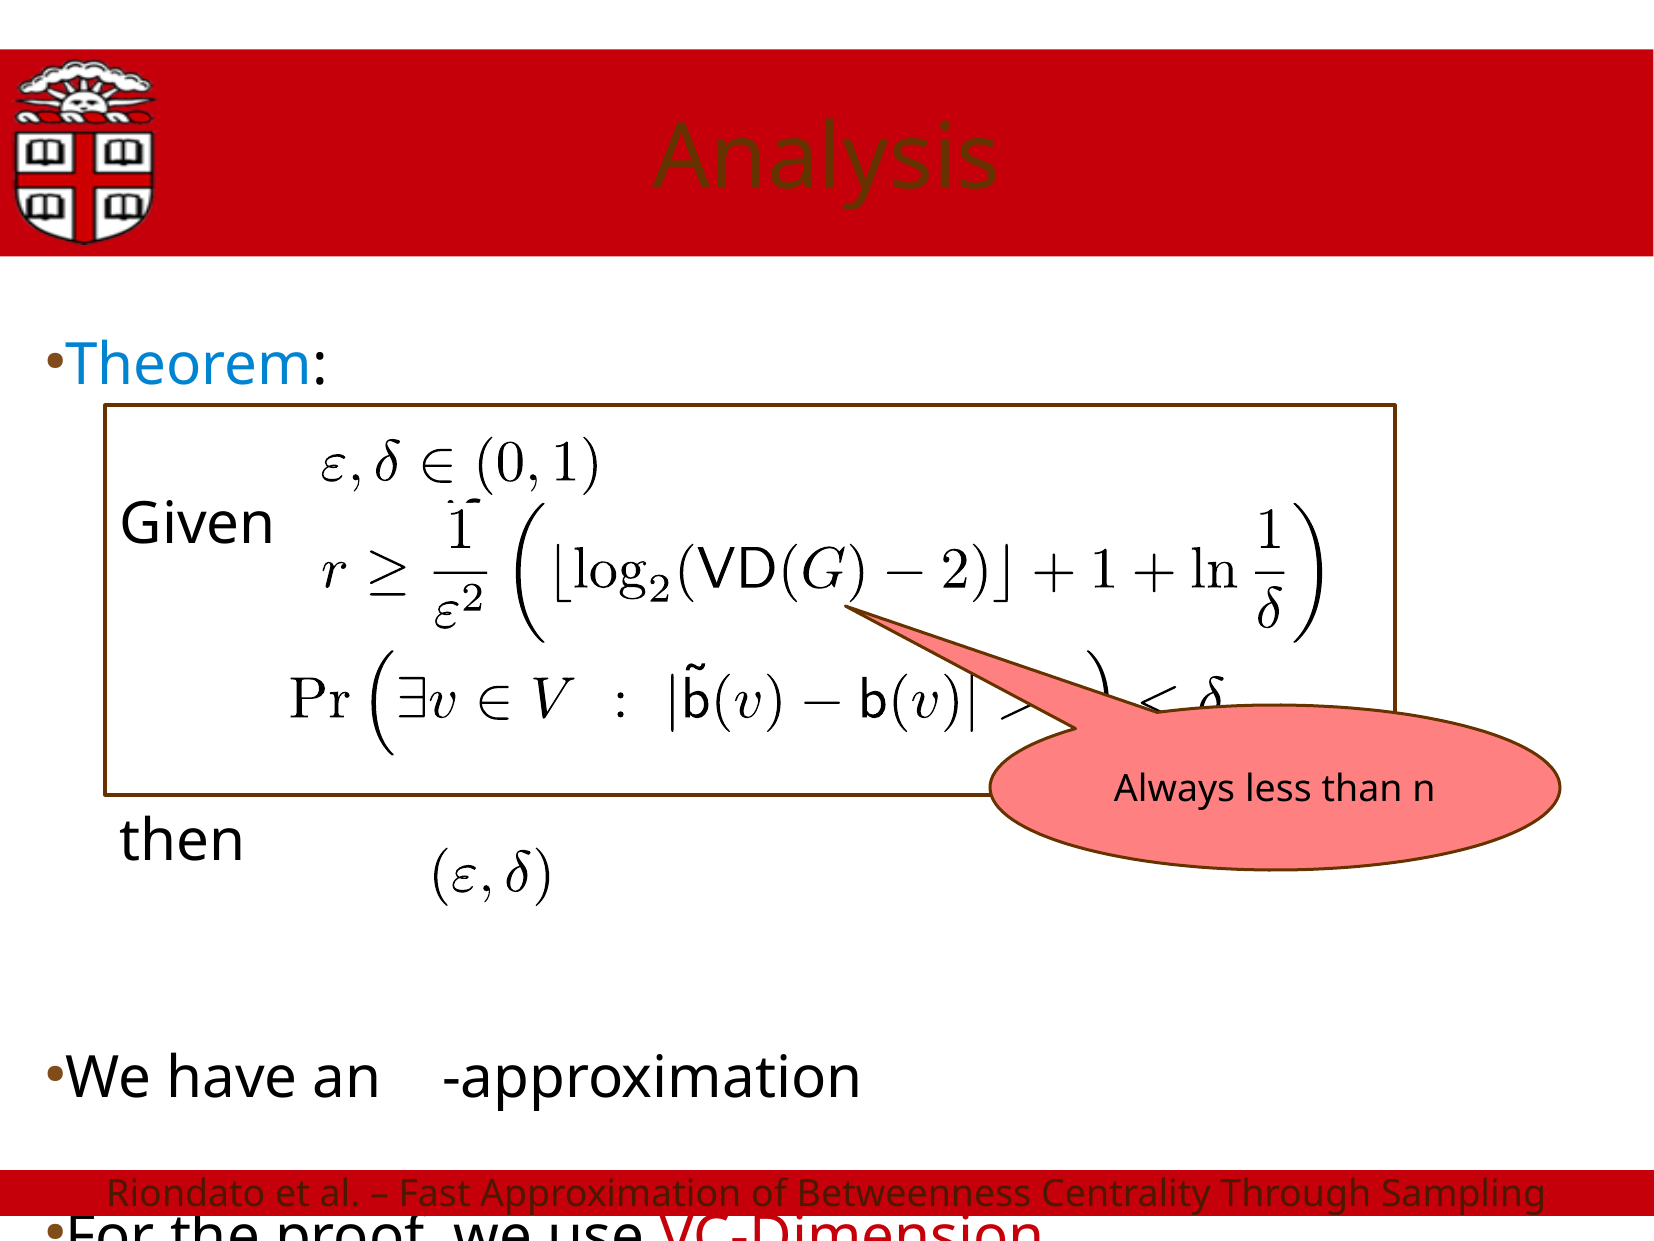

# Analysis
Theorem:
	Given , if
	then
We have an -approximation
For the proof, we use VC-Dimension
Always less than n
Riondato et al. – Fast Approximation of Betweenness Centrality Through Sampling